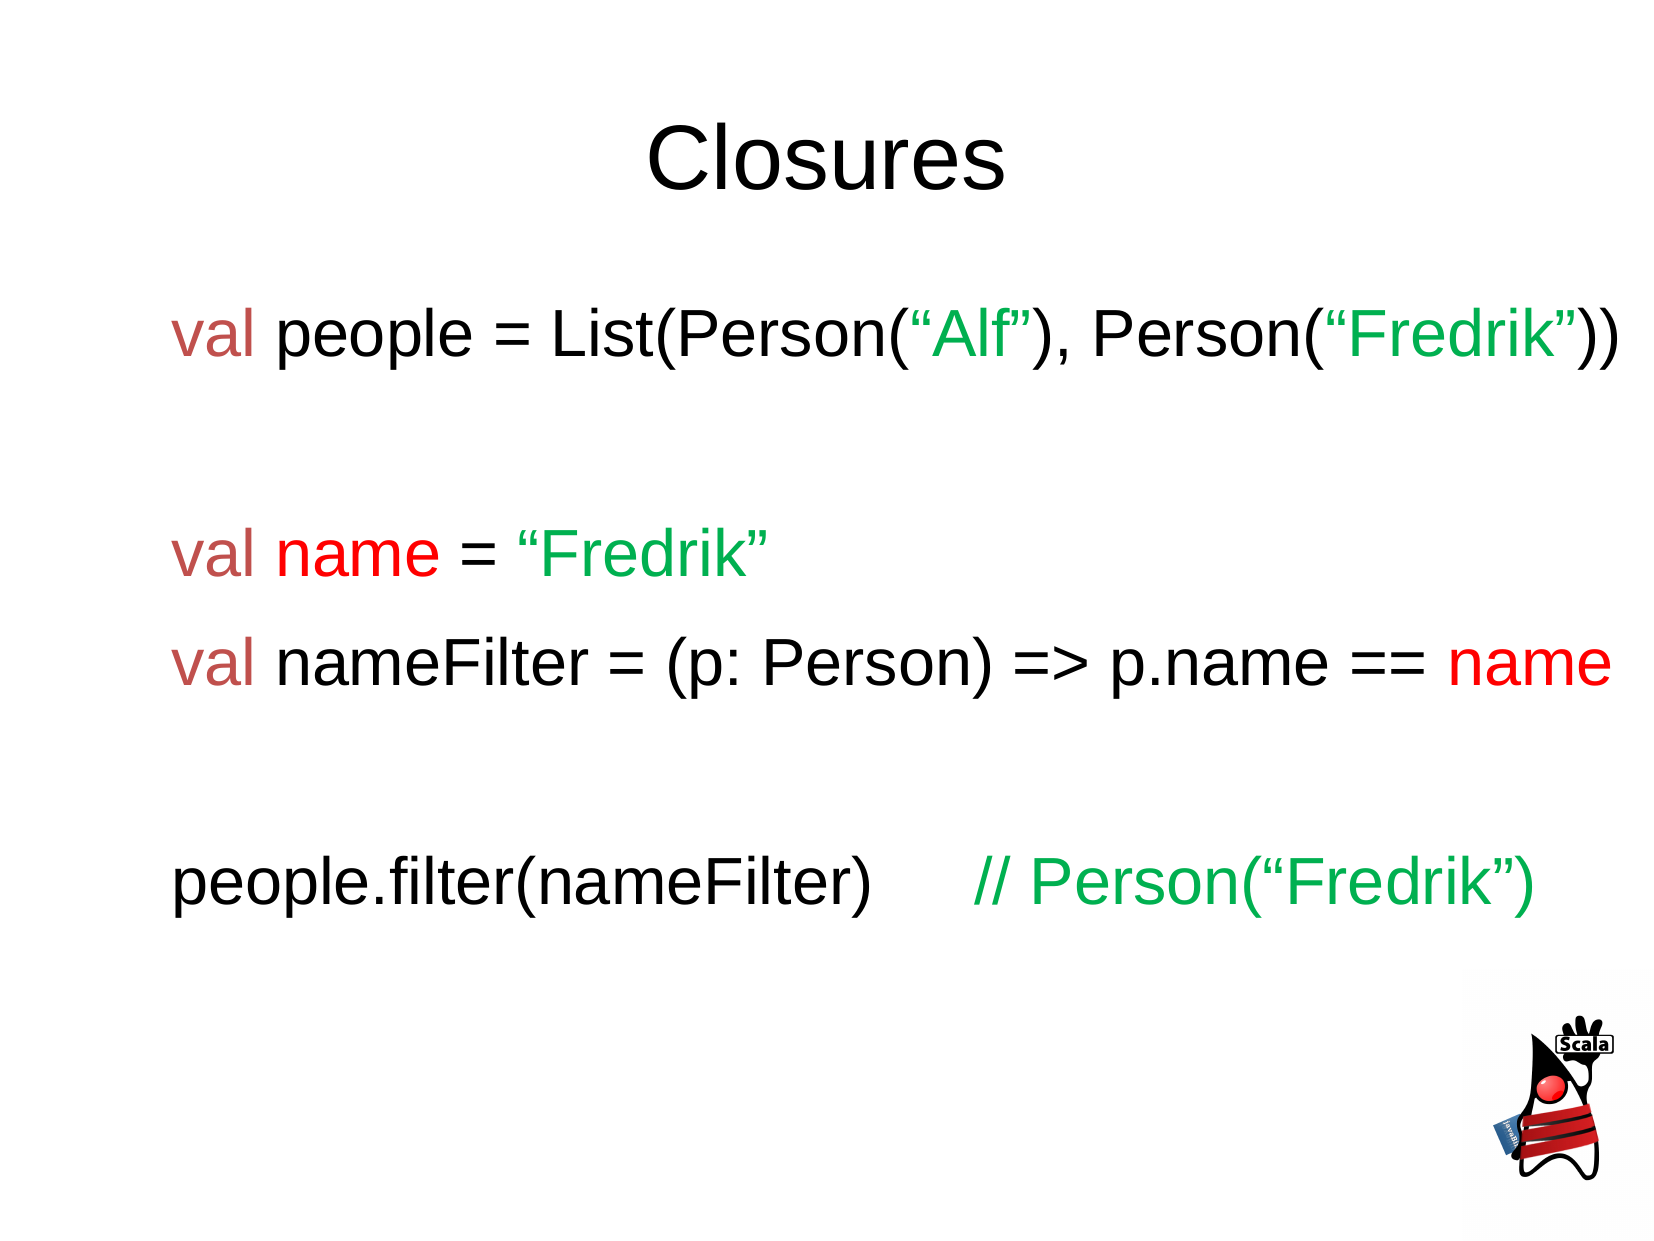

# Closures
val people = List(Person(“Alf”), Person(“Fredrik”))
val name = “Fredrik”
val nameFilter = (p: Person) => p.name == name
people.filter(nameFilter)		// Person(“Fredrik”)